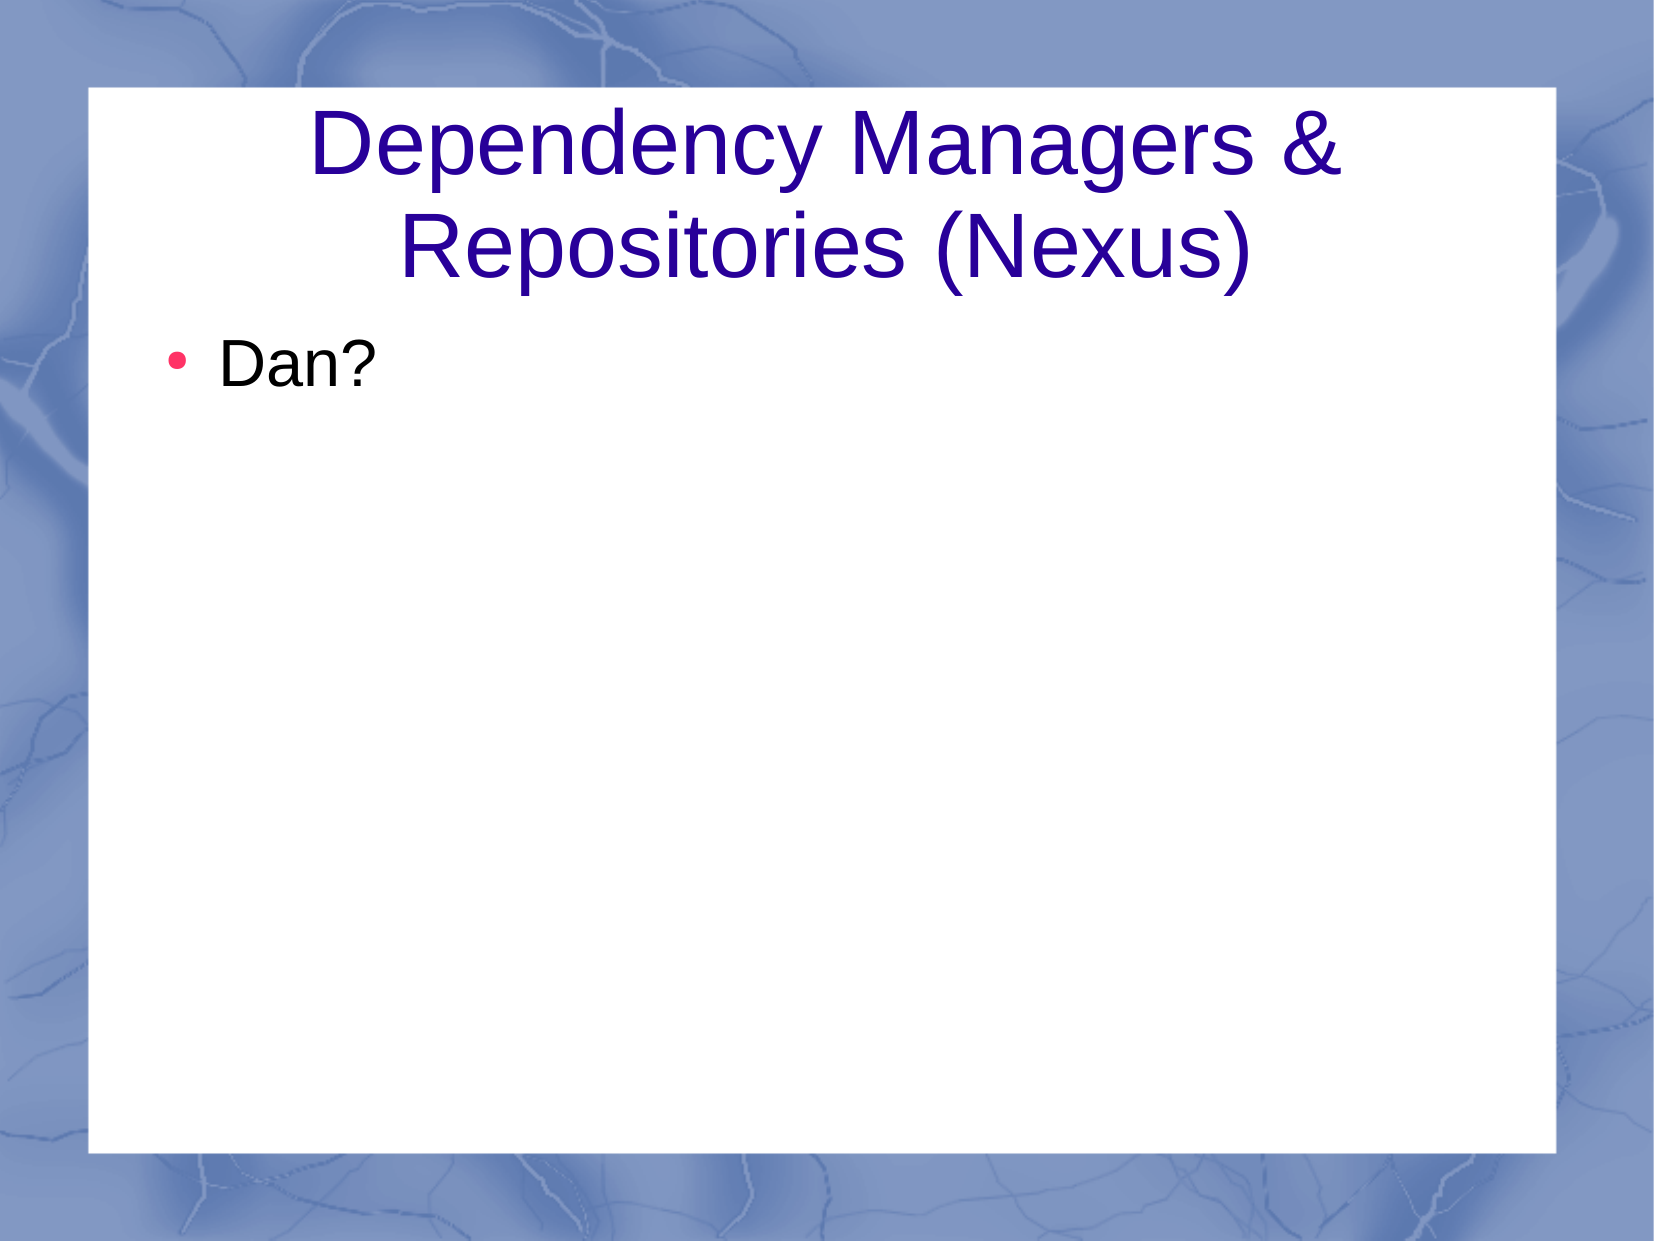

# Dependency Managers & Repositories (Nexus)
Dan?